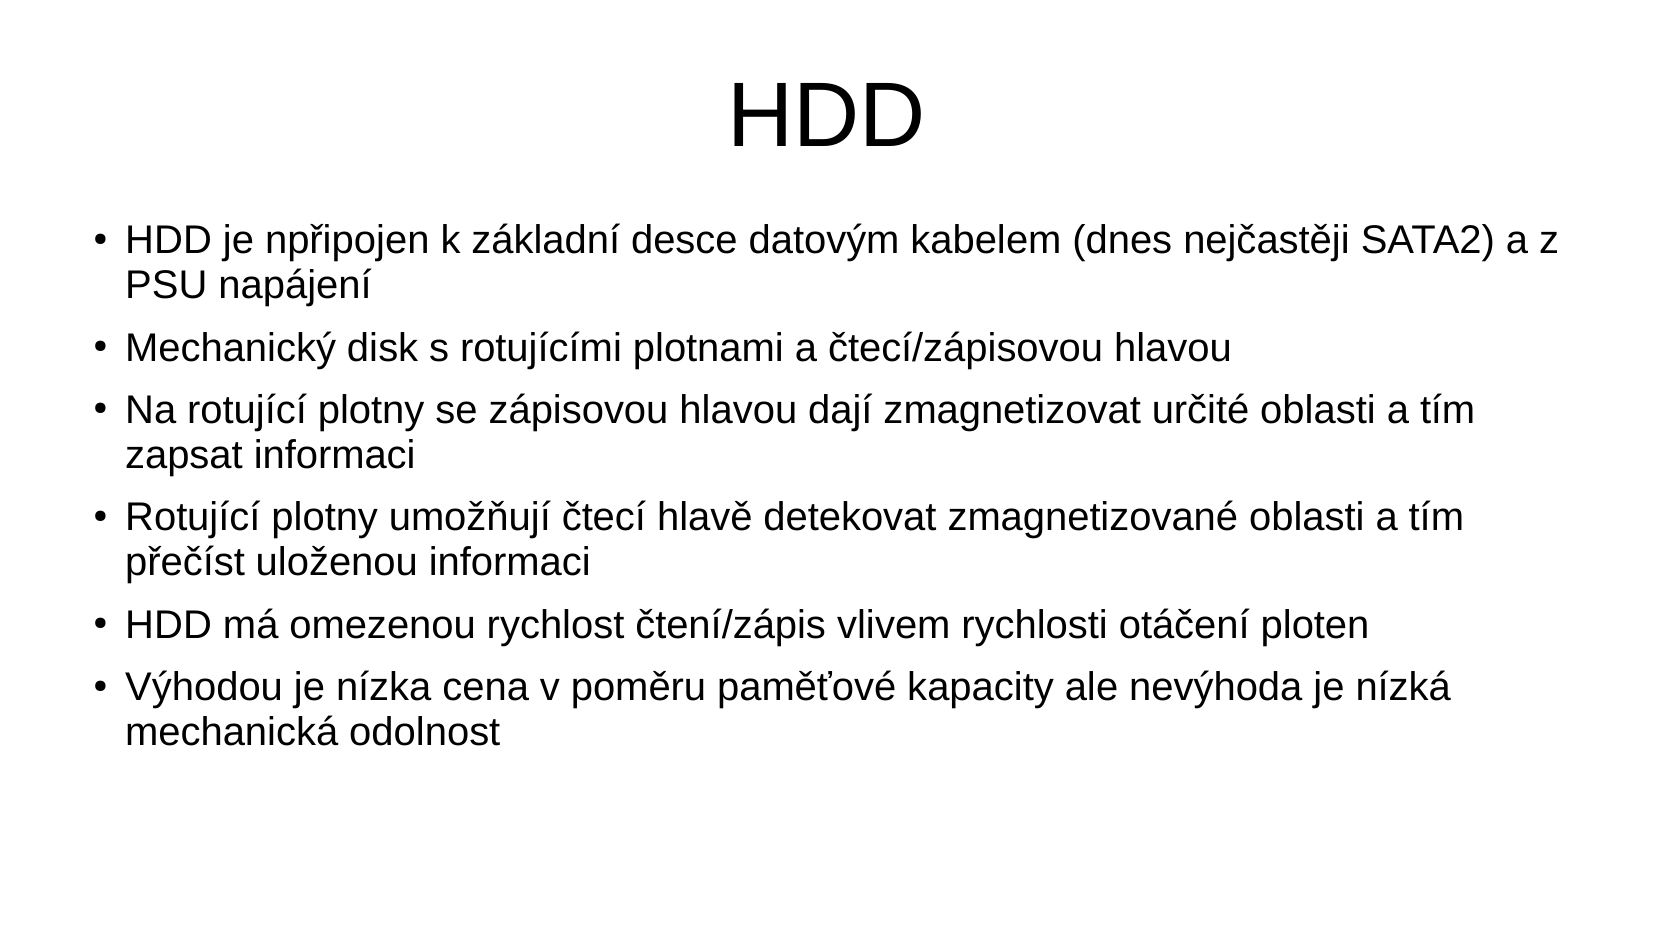

# HDD
HDD je npřipojen k základní desce datovým kabelem (dnes nejčastěji SATA2) a z PSU napájení
Mechanický disk s rotujícími plotnami a čtecí/zápisovou hlavou
Na rotující plotny se zápisovou hlavou dají zmagnetizovat určité oblasti a tím zapsat informaci
Rotující plotny umožňují čtecí hlavě detekovat zmagnetizované oblasti a tím přečíst uloženou informaci
HDD má omezenou rychlost čtení/zápis vlivem rychlosti otáčení ploten
Výhodou je nízka cena v poměru paměťové kapacity ale nevýhoda je nízká mechanická odolnost